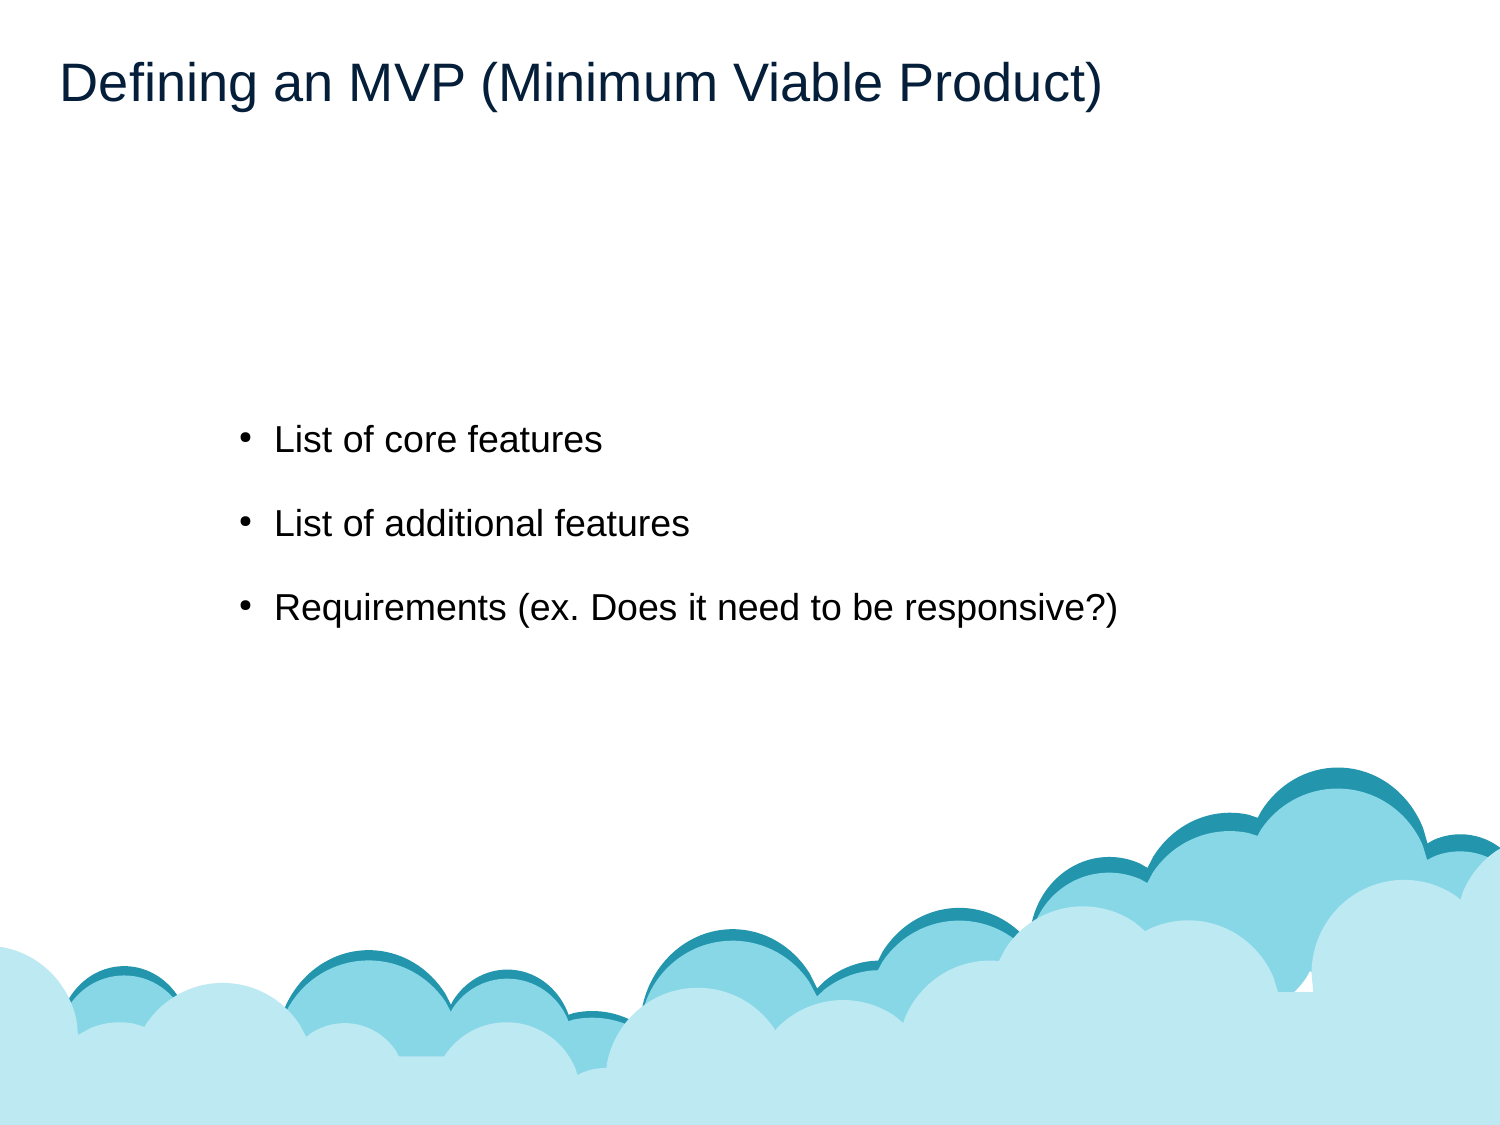

Defining an MVP (Minimum Viable Product)
List of core features
List of additional features
Requirements (ex. Does it need to be responsive?)